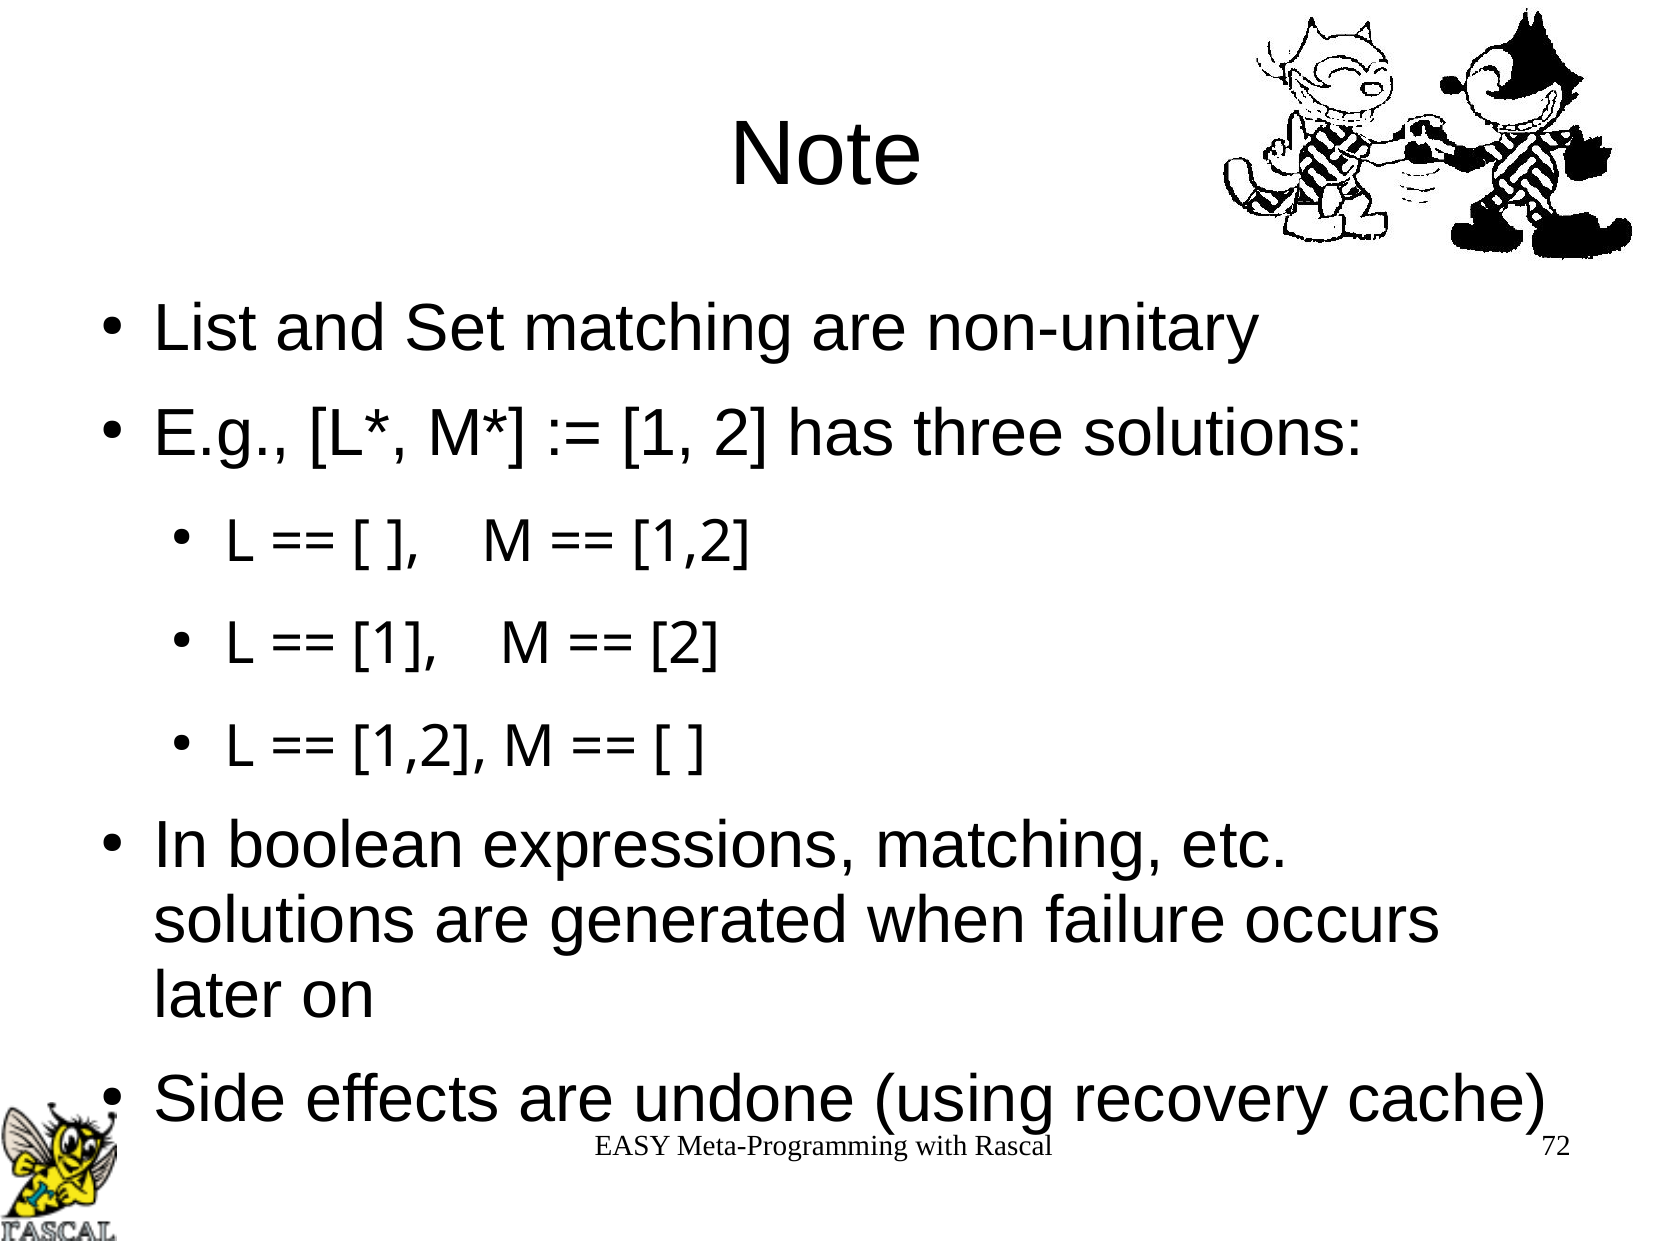

# Note
List and Set matching are non-unitary
E.g., [L*, M*] := [1, 2] has three solutions:
L == [ ], M == [1,2]
L == [1], M == [2]
L == [1,2], M == [ ]
In boolean expressions, matching, etc. solutions are generated when failure occurs later on
Side effects are undone (using recovery cache)
72